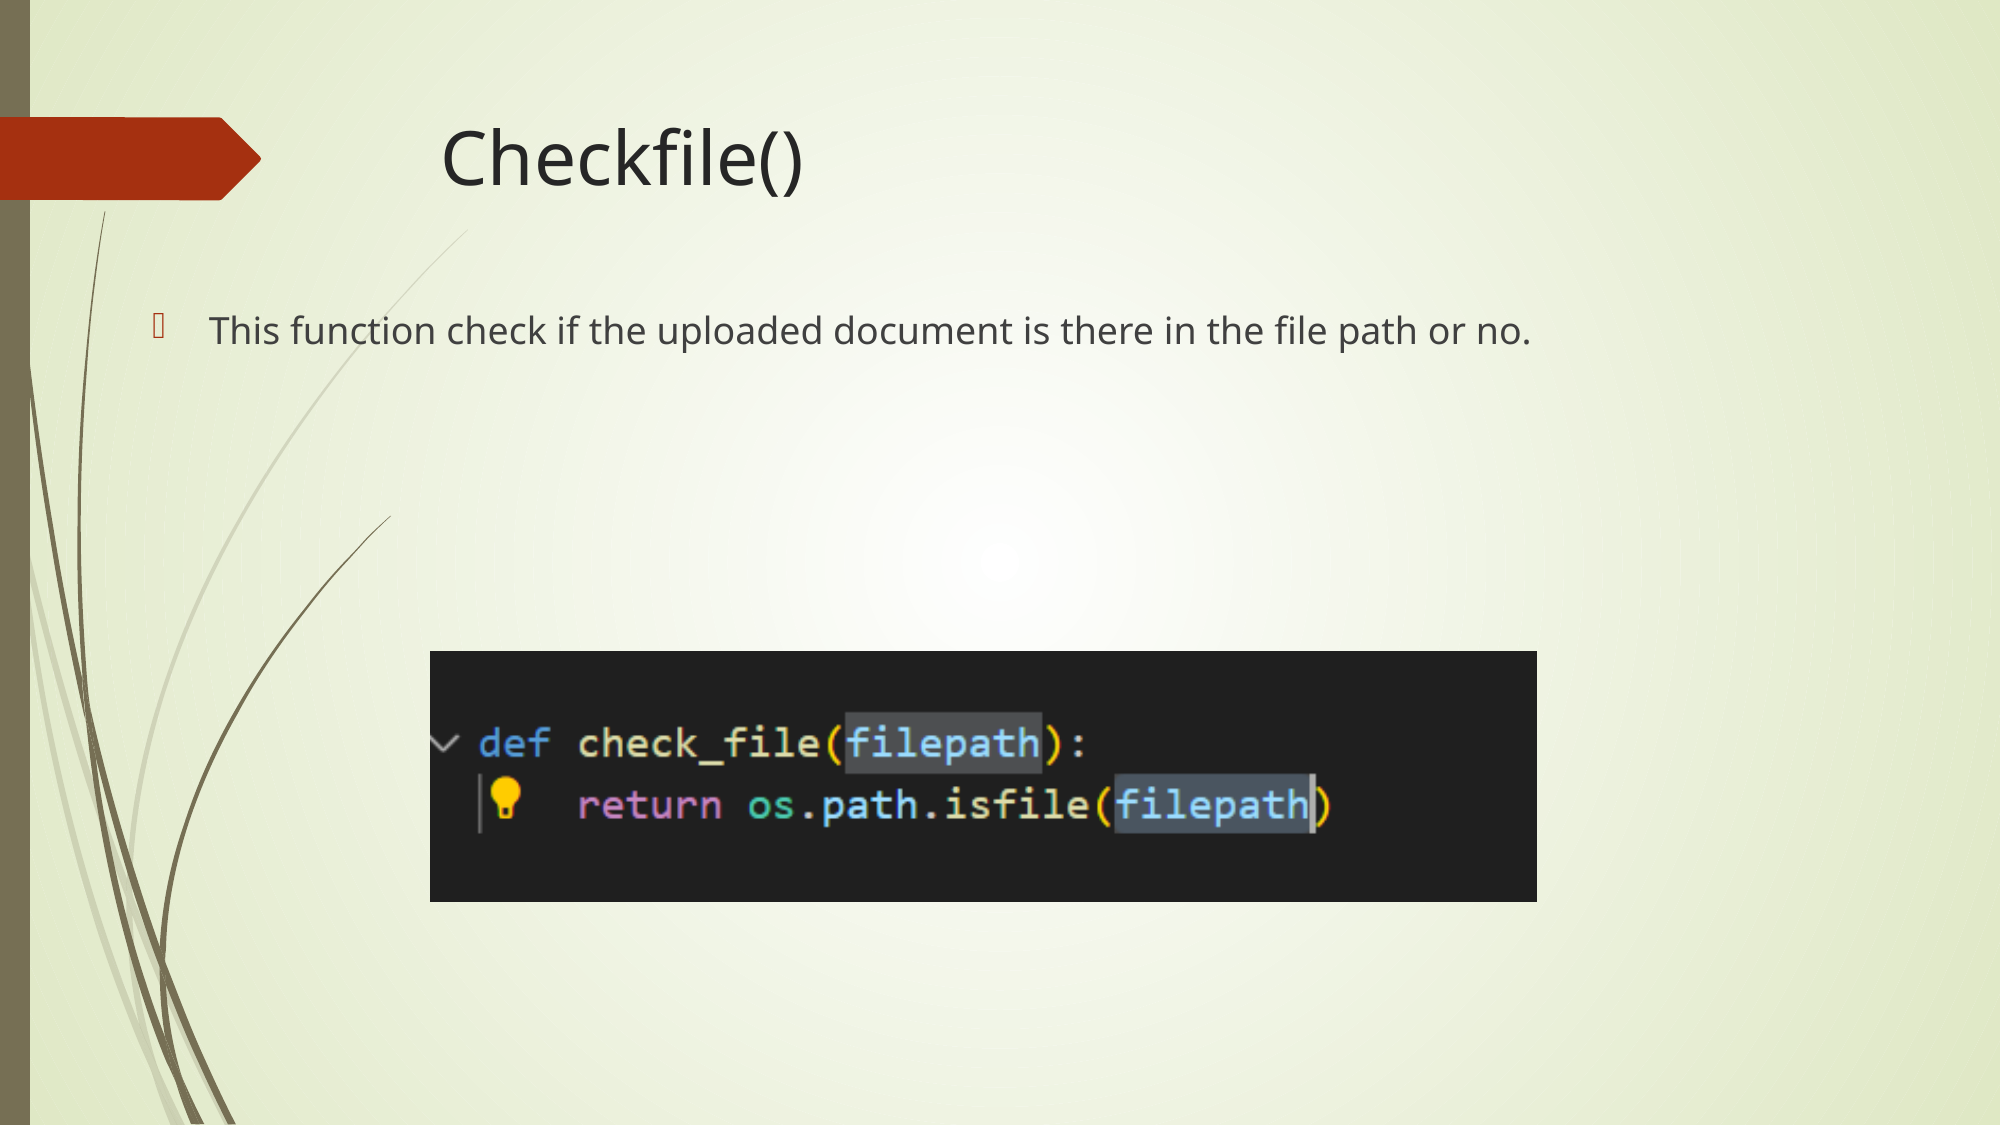

# Checkfile()
This function check if the uploaded document is there in the file path or no.